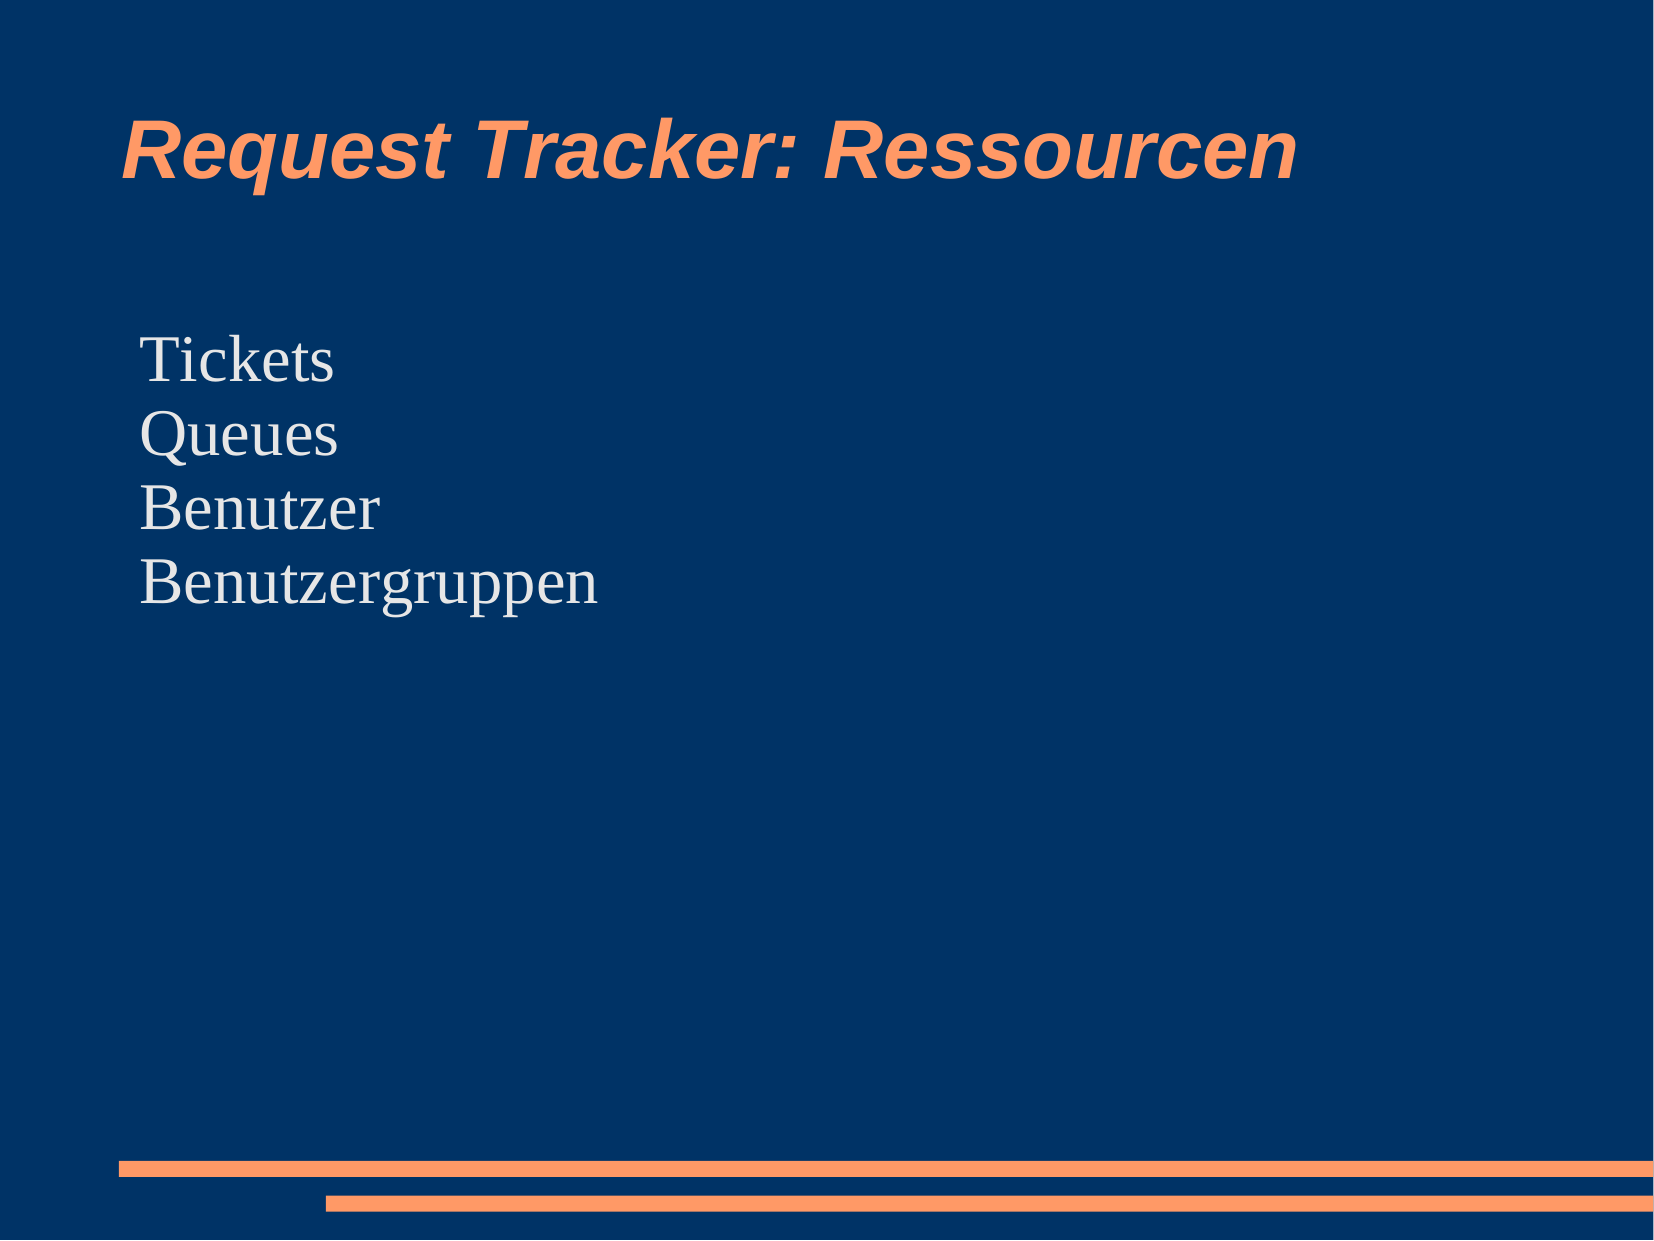

# Request Tracker: Ressourcen
Tickets
Queues
Benutzer
Benutzergruppen